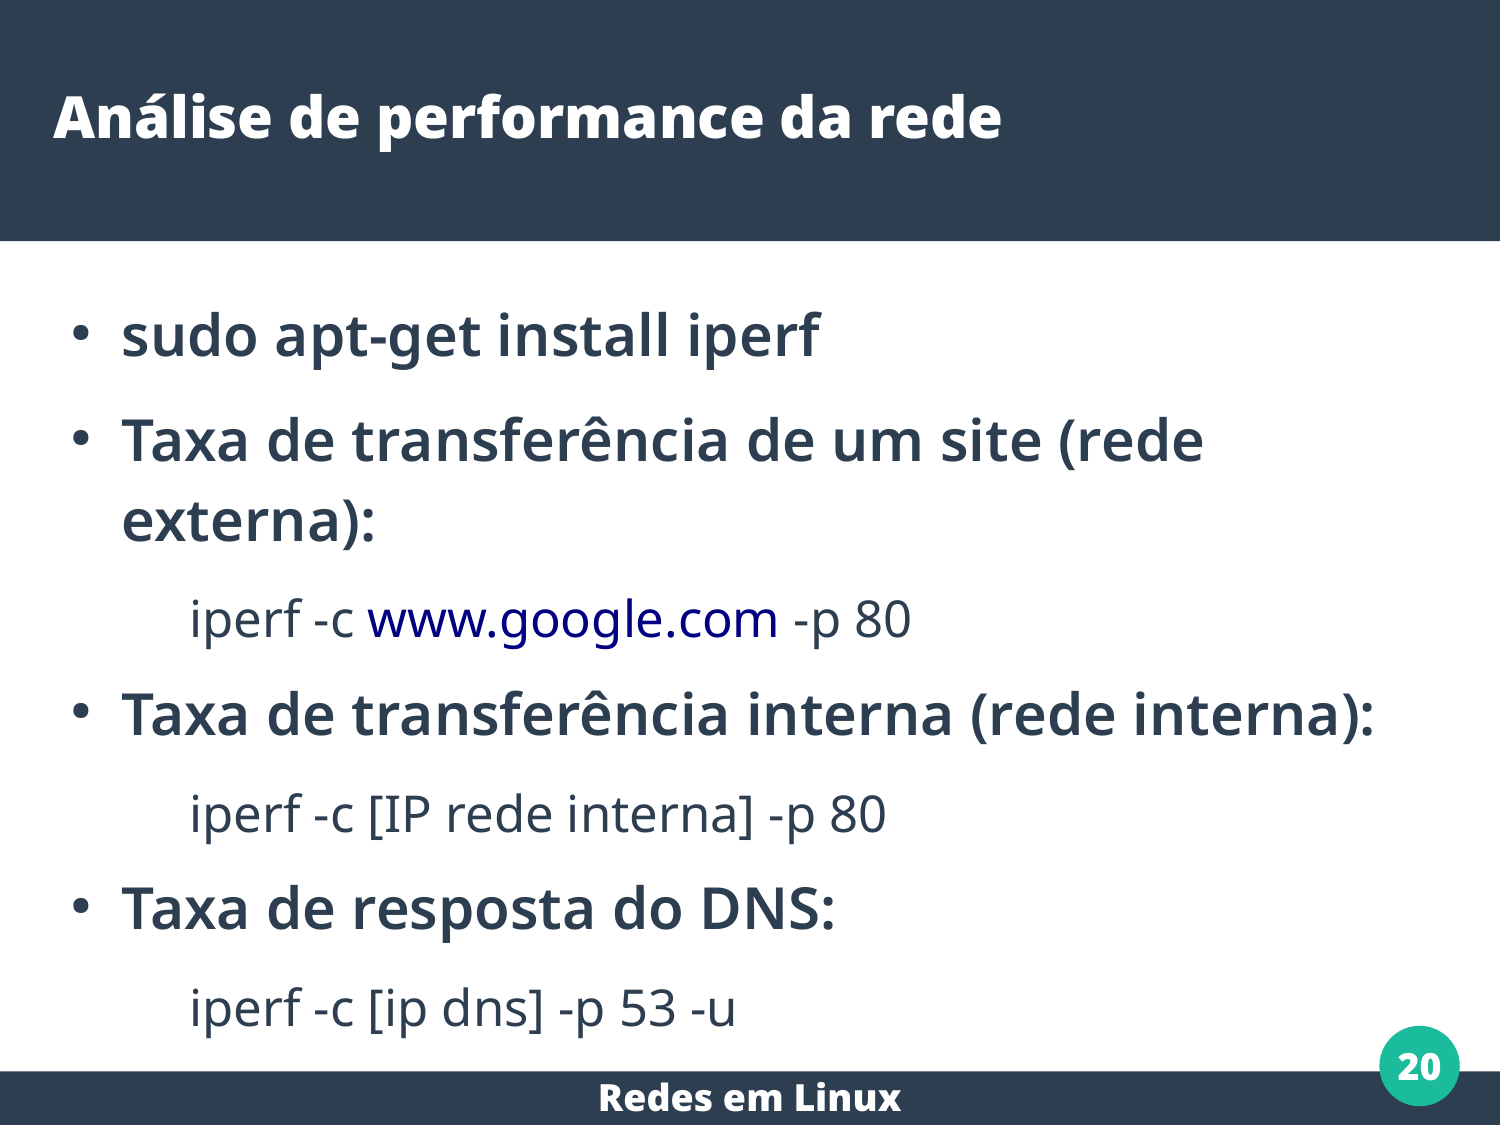

# Análise de performance da rede
sudo apt-get install iperf
Taxa de transferência de um site (rede externa):
iperf -c www.google.com -p 80
Taxa de transferência interna (rede interna):
iperf -c [IP rede interna] -p 80
Taxa de resposta do DNS:
iperf -c [ip dns] -p 53 -u
20
Redes em Linux